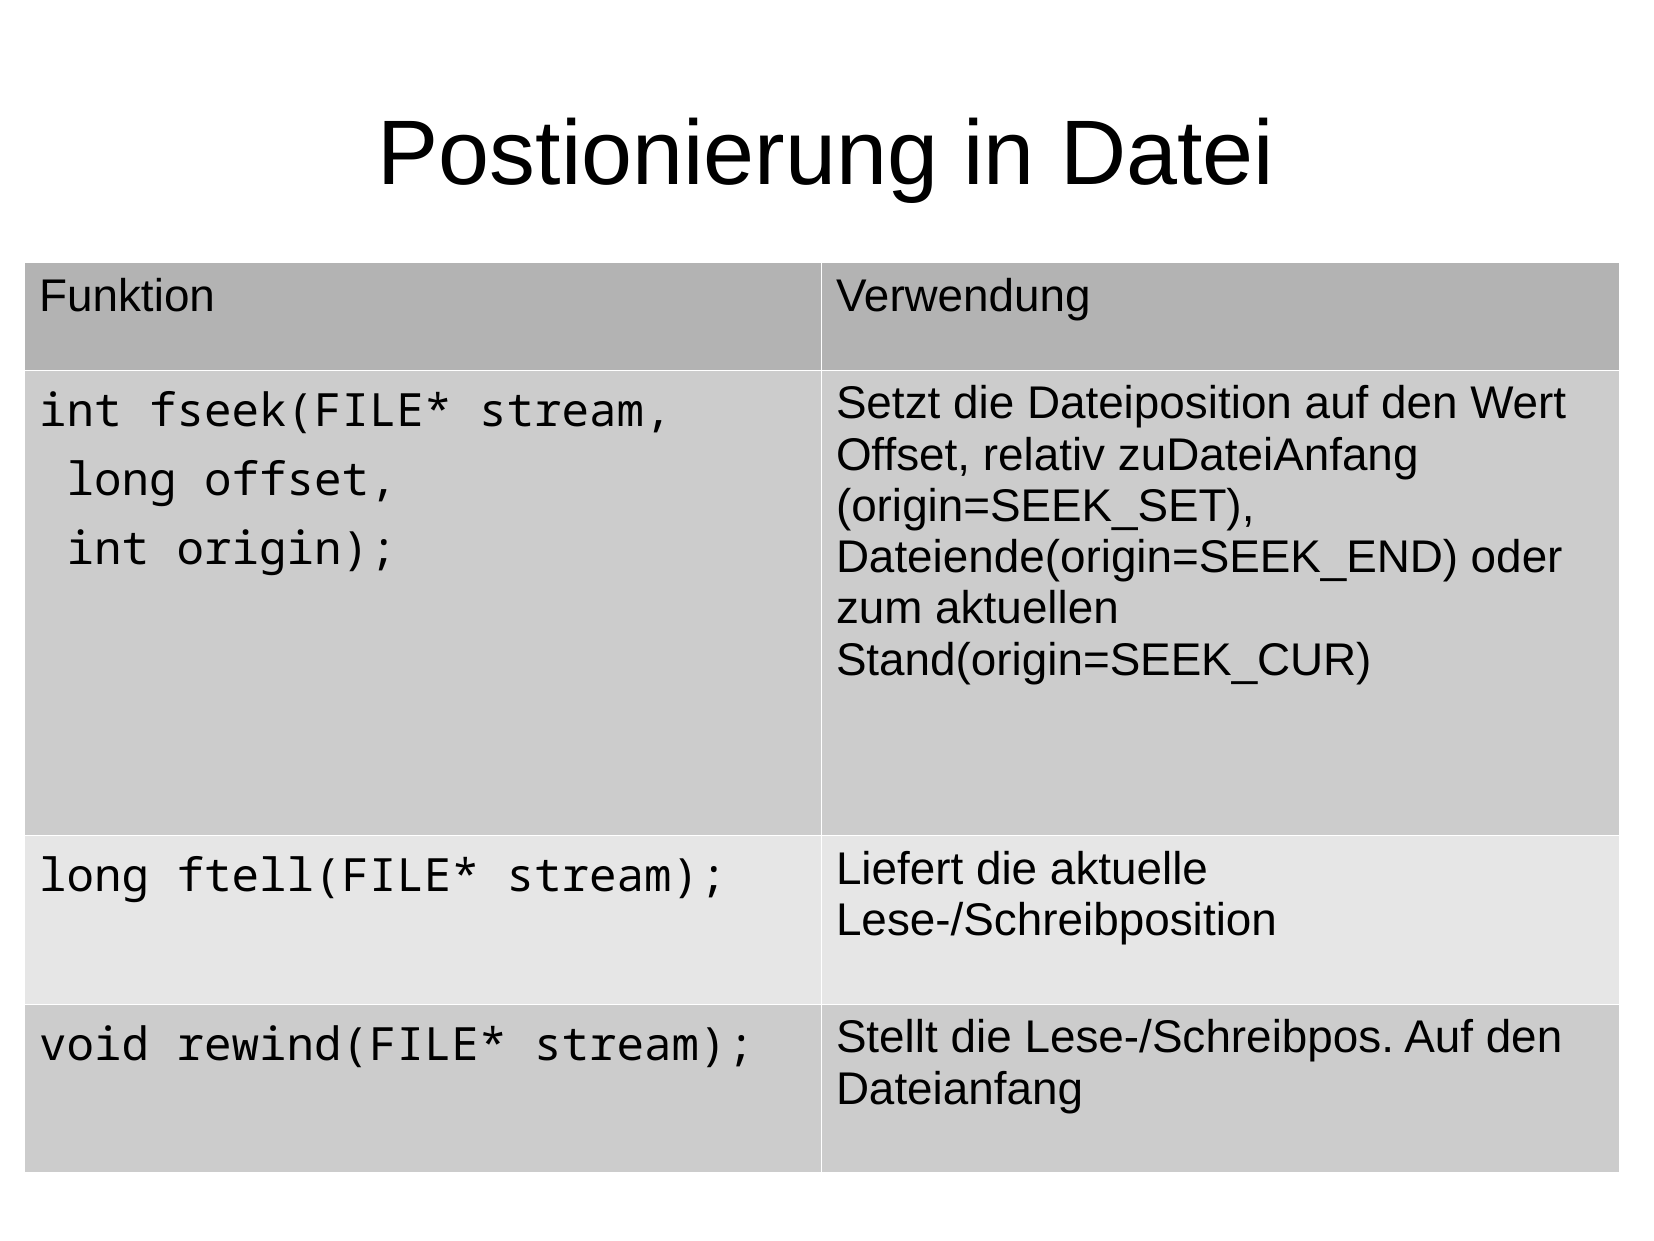

# Postionierung in Datei
| Funktion | Verwendung |
| --- | --- |
| int fseek(FILE\* stream, long offset, int origin); | Setzt die Dateiposition auf den Wert Offset, relativ zuDateiAnfang (origin=SEEK\_SET), Dateiende(origin=SEEK\_END) oder zum aktuellen Stand(origin=SEEK\_CUR) |
| long ftell(FILE\* stream); | Liefert die aktuelle Lese-/Schreibposition |
| void rewind(FILE\* stream); | Stellt die Lese-/Schreibpos. Auf den Dateianfang |